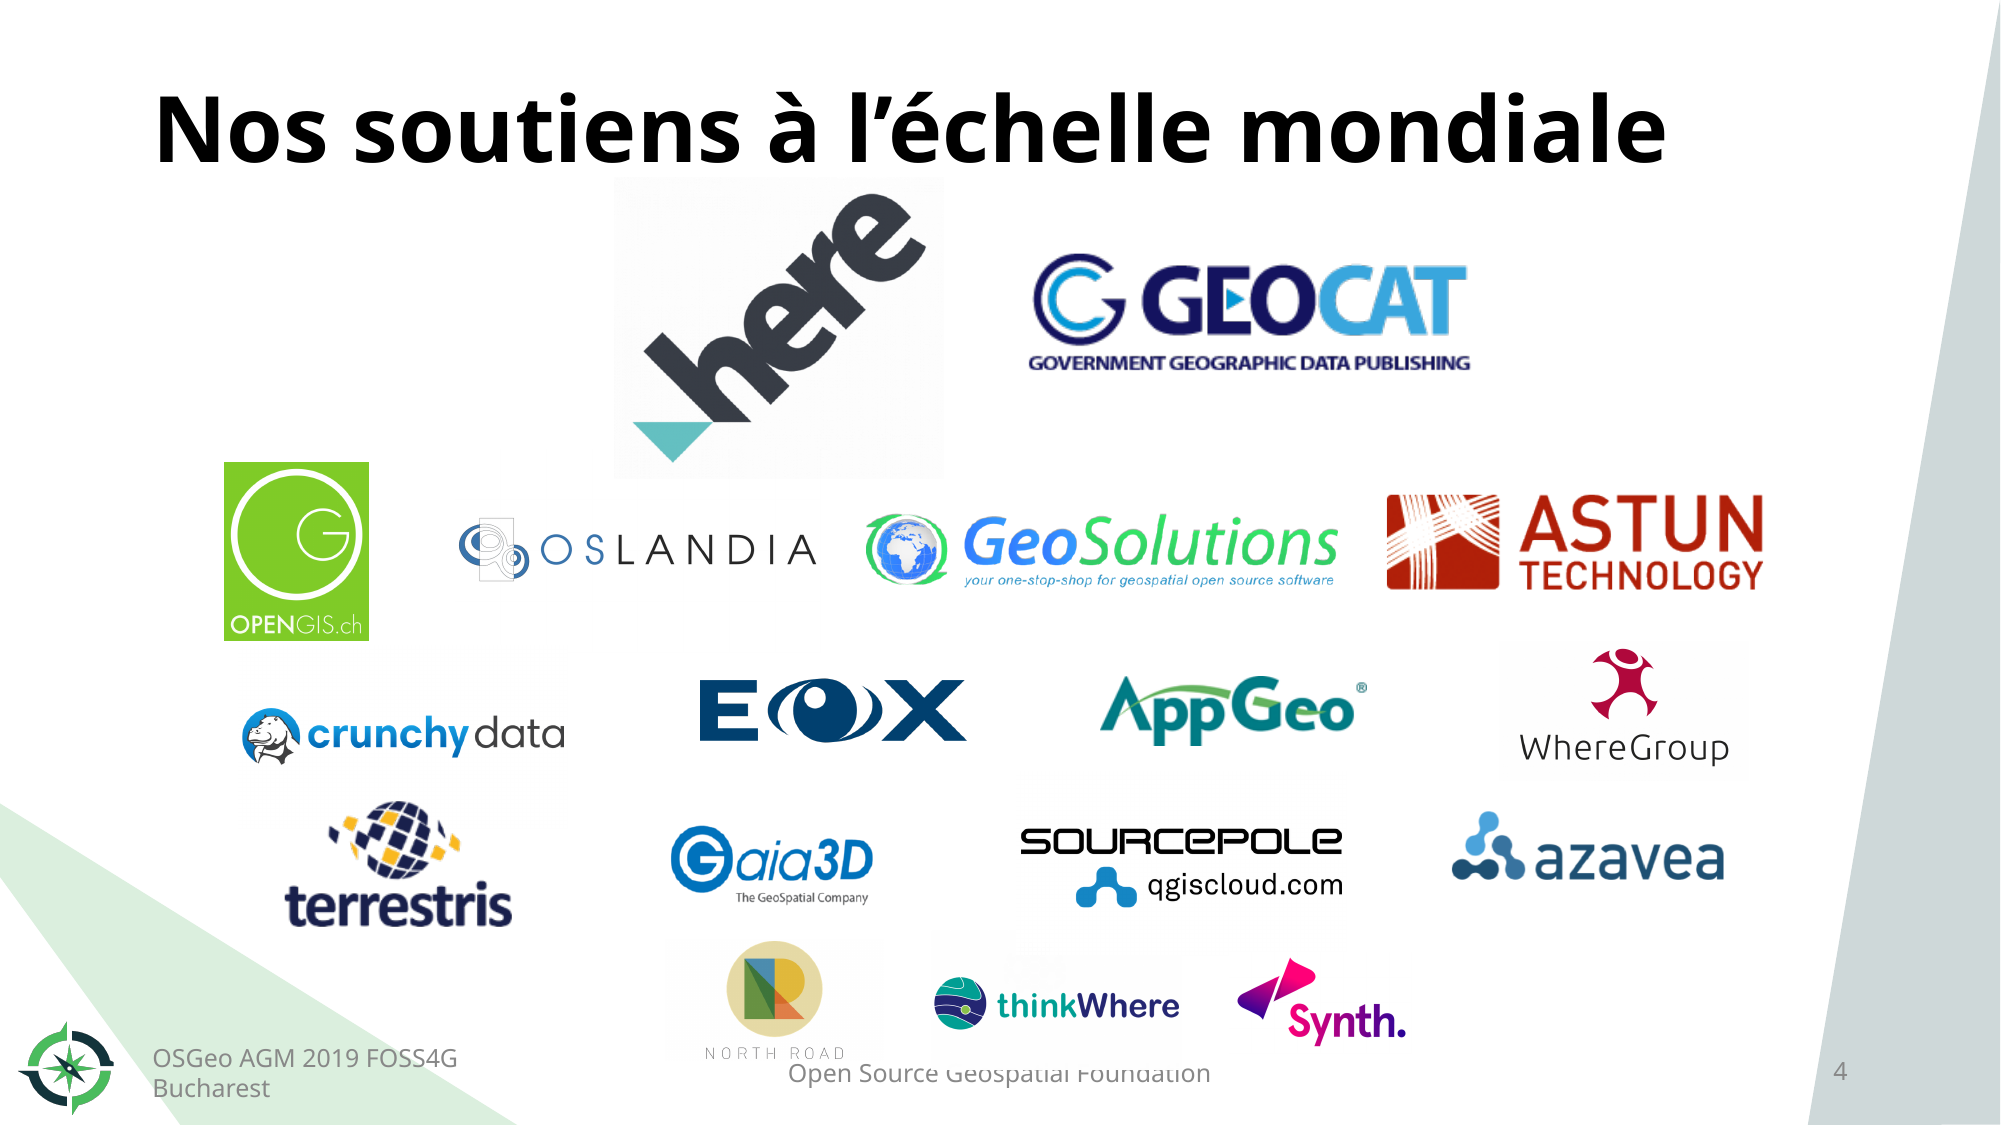

# Nos soutiens à l’échelle mondiale
OSGeo AGM 2019 FOSS4G Bucharest
Open Source Geospatial Foundation